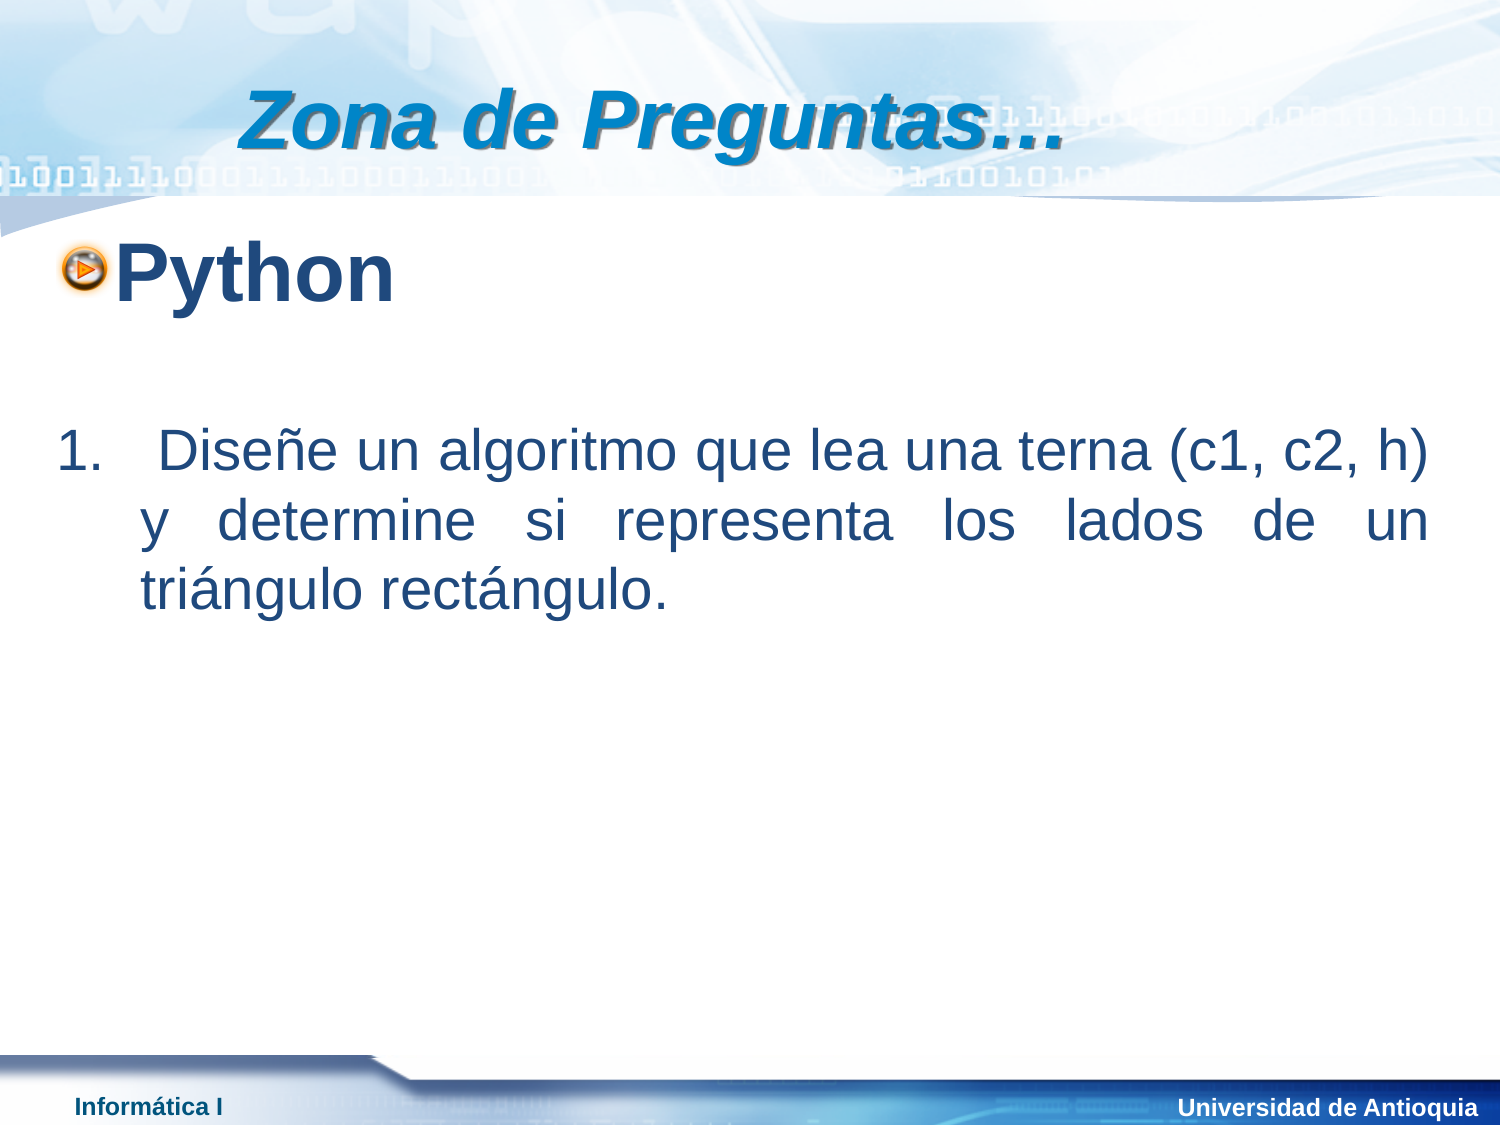

# Zona de Preguntas…
Python
 Diseñe un algoritmo que lea una terna (c1, c2, h) y determine si representa los lados de un triángulo rectángulo.